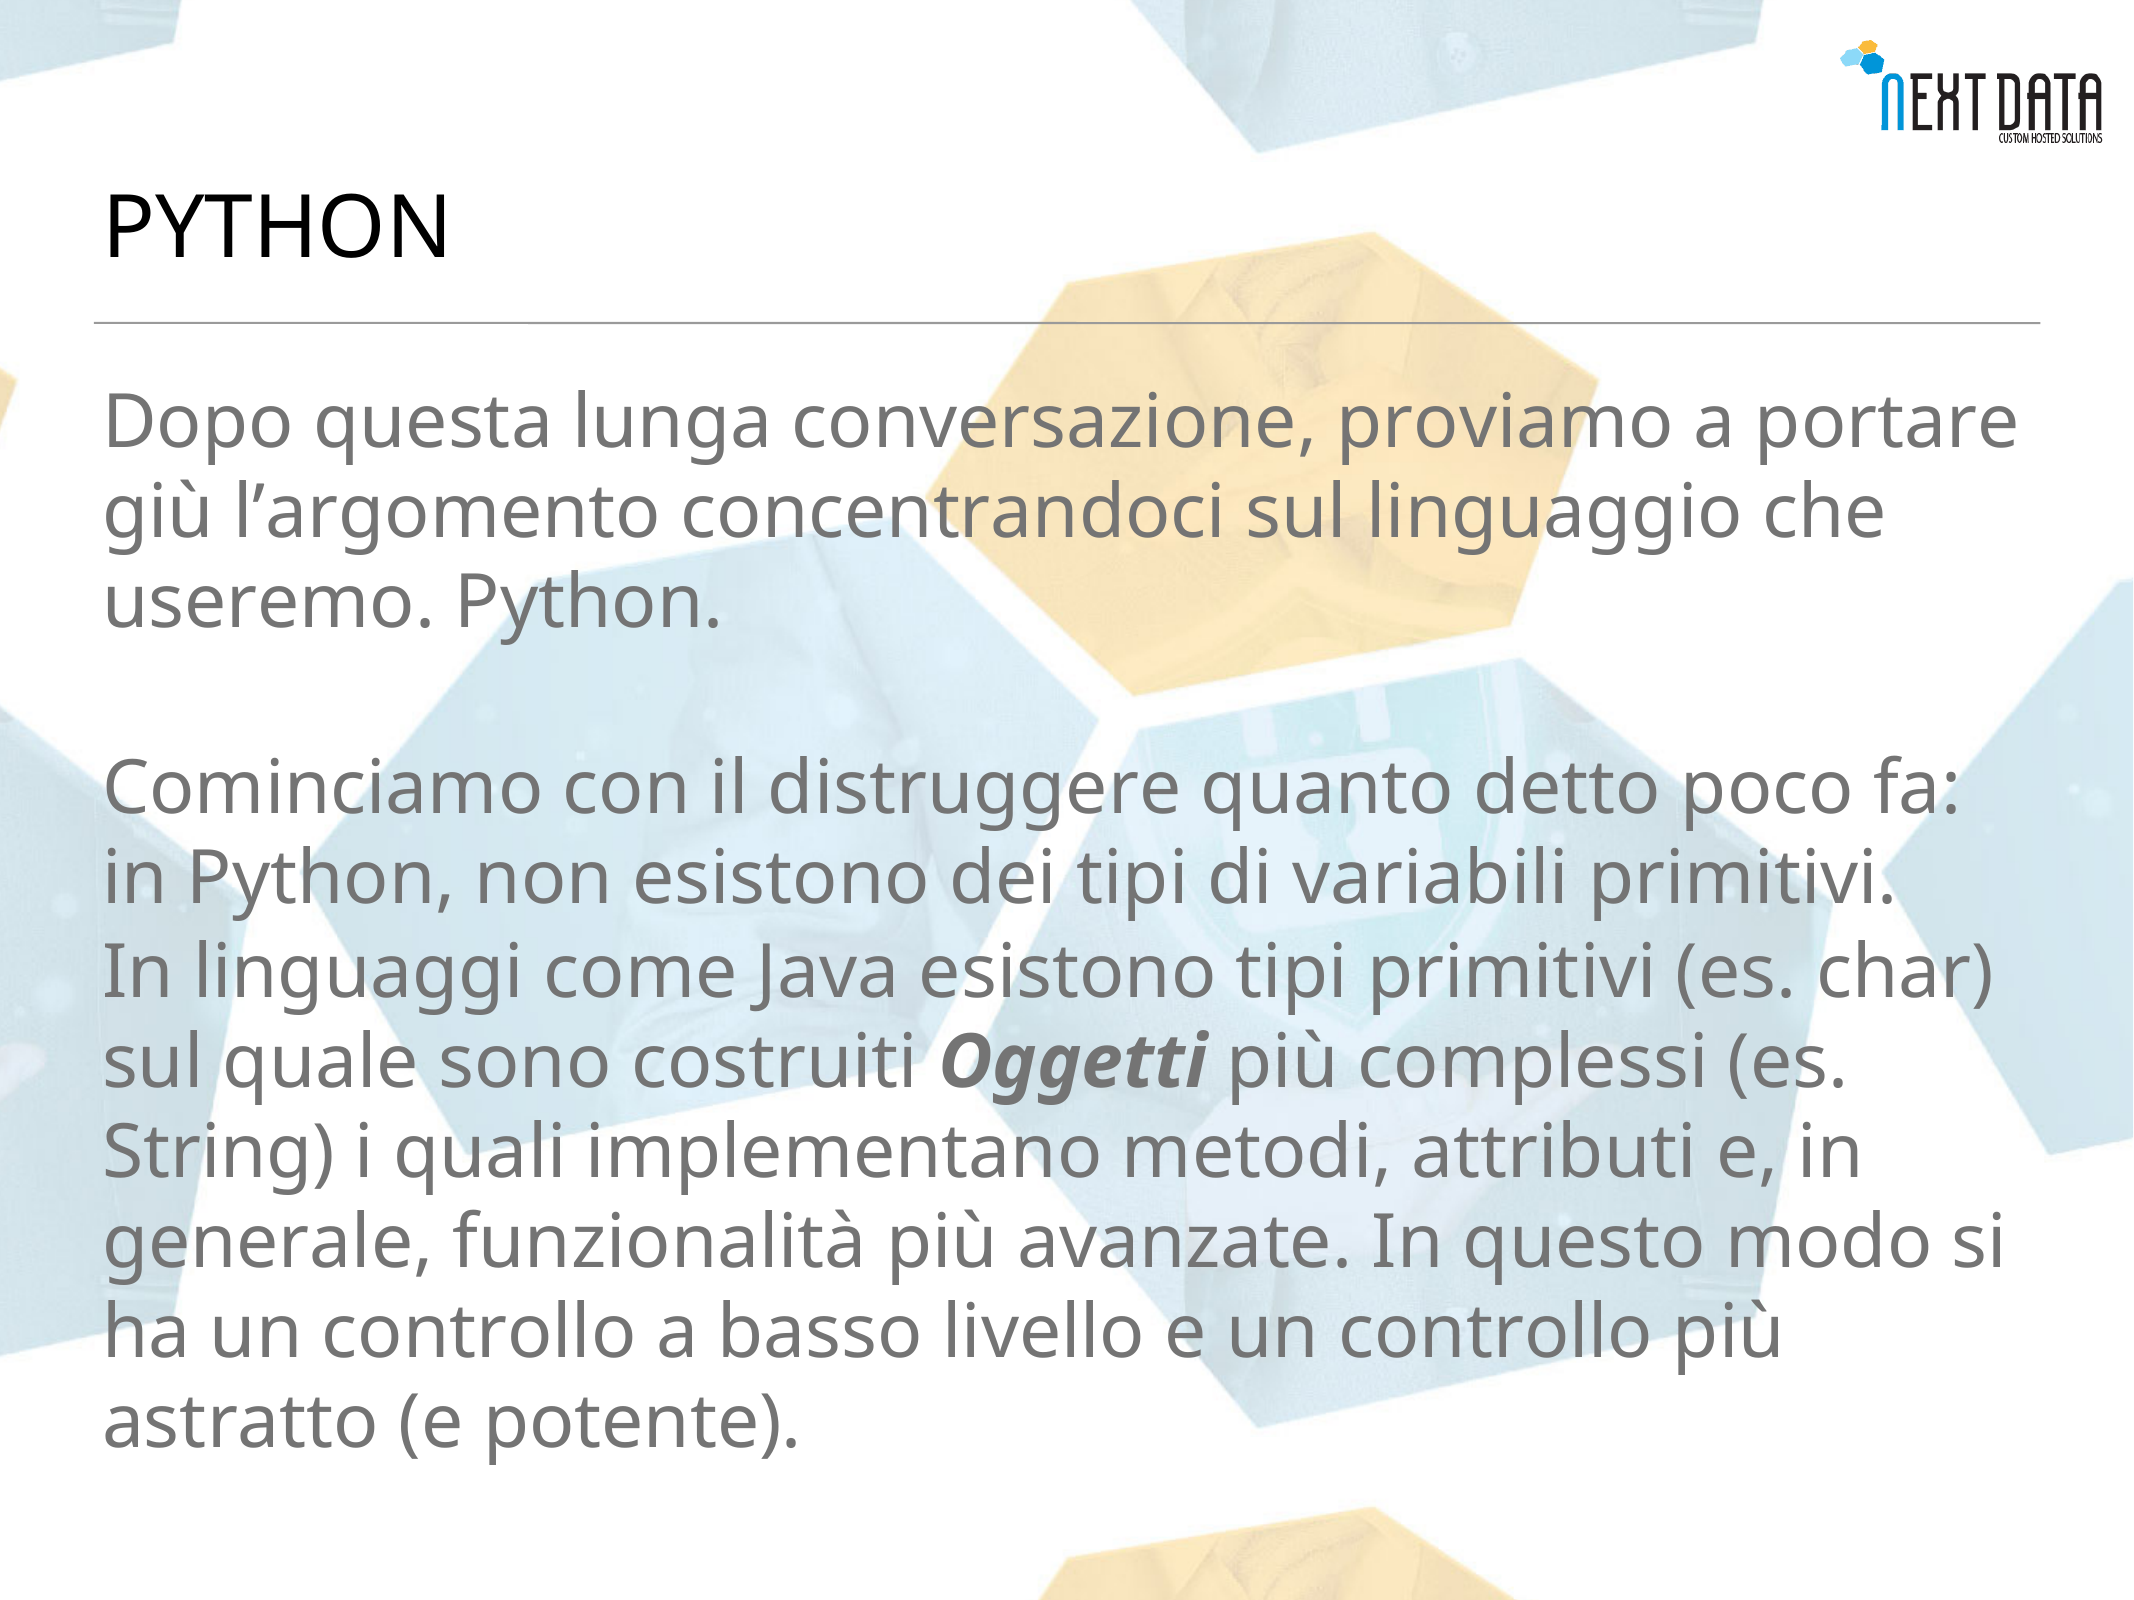

PYTHON
Dopo questa lunga conversazione, proviamo a portare giù l’argomento concentrandoci sul linguaggio che useremo. Python.
Cominciamo con il distruggere quanto detto poco fa: in Python, non esistono dei tipi di variabili primitivi.
In linguaggi come Java esistono tipi primitivi (es. char) sul quale sono costruiti Oggetti più complessi (es. String) i quali implementano metodi, attributi e, in generale, funzionalità più avanzate. In questo modo si ha un controllo a basso livello e un controllo più astratto (e potente).